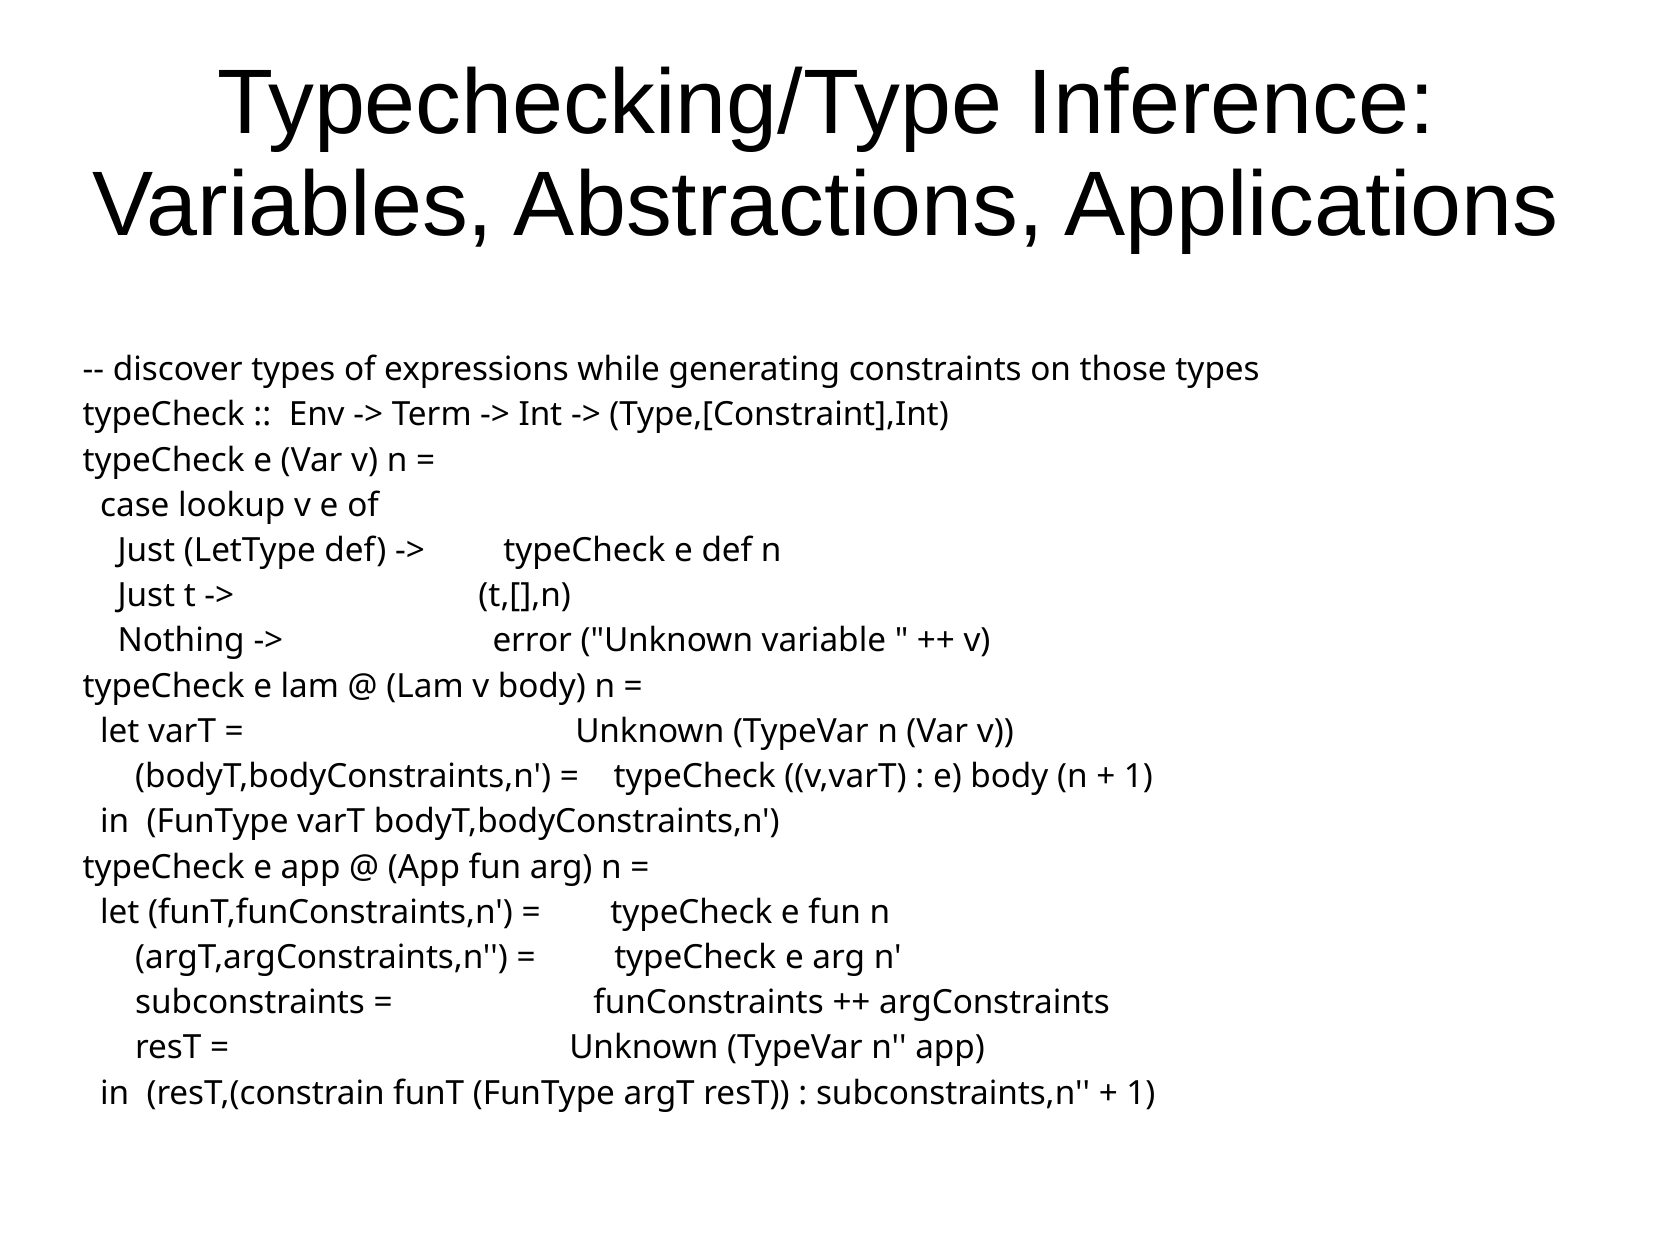

# Typechecking/Type Inference: Variables, Abstractions, Applications
-- discover types of expressions while generating constraints on those types
typeCheck :: Env -> Term -> Int -> (Type,[Constraint],Int)
typeCheck e (Var v) n =
 case lookup v e of
 Just (LetType def) -> typeCheck e def n
 Just t -> (t,[],n)
 Nothing -> error ("Unknown variable " ++ v)
typeCheck e lam @ (Lam v body) n =
 let varT = Unknown (TypeVar n (Var v))
 (bodyT,bodyConstraints,n') = typeCheck ((v,varT) : e) body (n + 1)
 in (FunType varT bodyT,bodyConstraints,n')
typeCheck e app @ (App fun arg) n =
 let (funT,funConstraints,n') = typeCheck e fun n
 (argT,argConstraints,n'') = typeCheck e arg n'
 subconstraints = funConstraints ++ argConstraints
 resT = Unknown (TypeVar n'' app)
 in (resT,(constrain funT (FunType argT resT)) : subconstraints,n'' + 1)